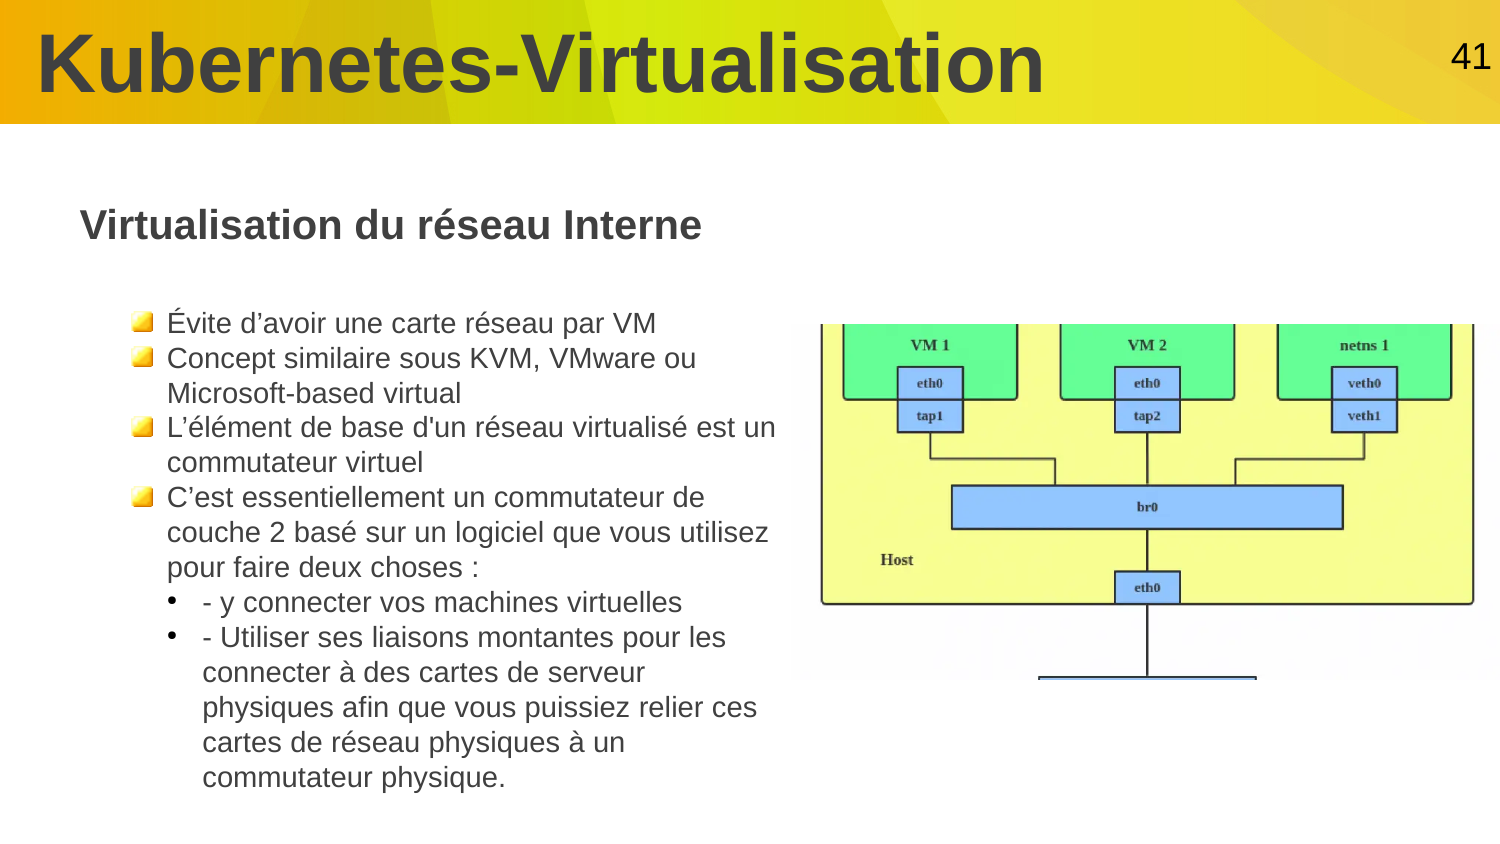

Kubernetes-Virtualisation
Virtualisation du réseau Interne
Évite d’avoir une carte réseau par VM
Concept similaire sous KVM, VMware ou Microsoft-based virtual
L’élément de base d'un réseau virtualisé est un commutateur virtuel
C’est essentiellement un commutateur de couche 2 basé sur un logiciel que vous utilisez pour faire deux choses :
- y connecter vos machines virtuelles
- Utiliser ses liaisons montantes pour les connecter à des cartes de serveur physiques afin que vous puissiez relier ces cartes de réseau physiques à un commutateur physique.